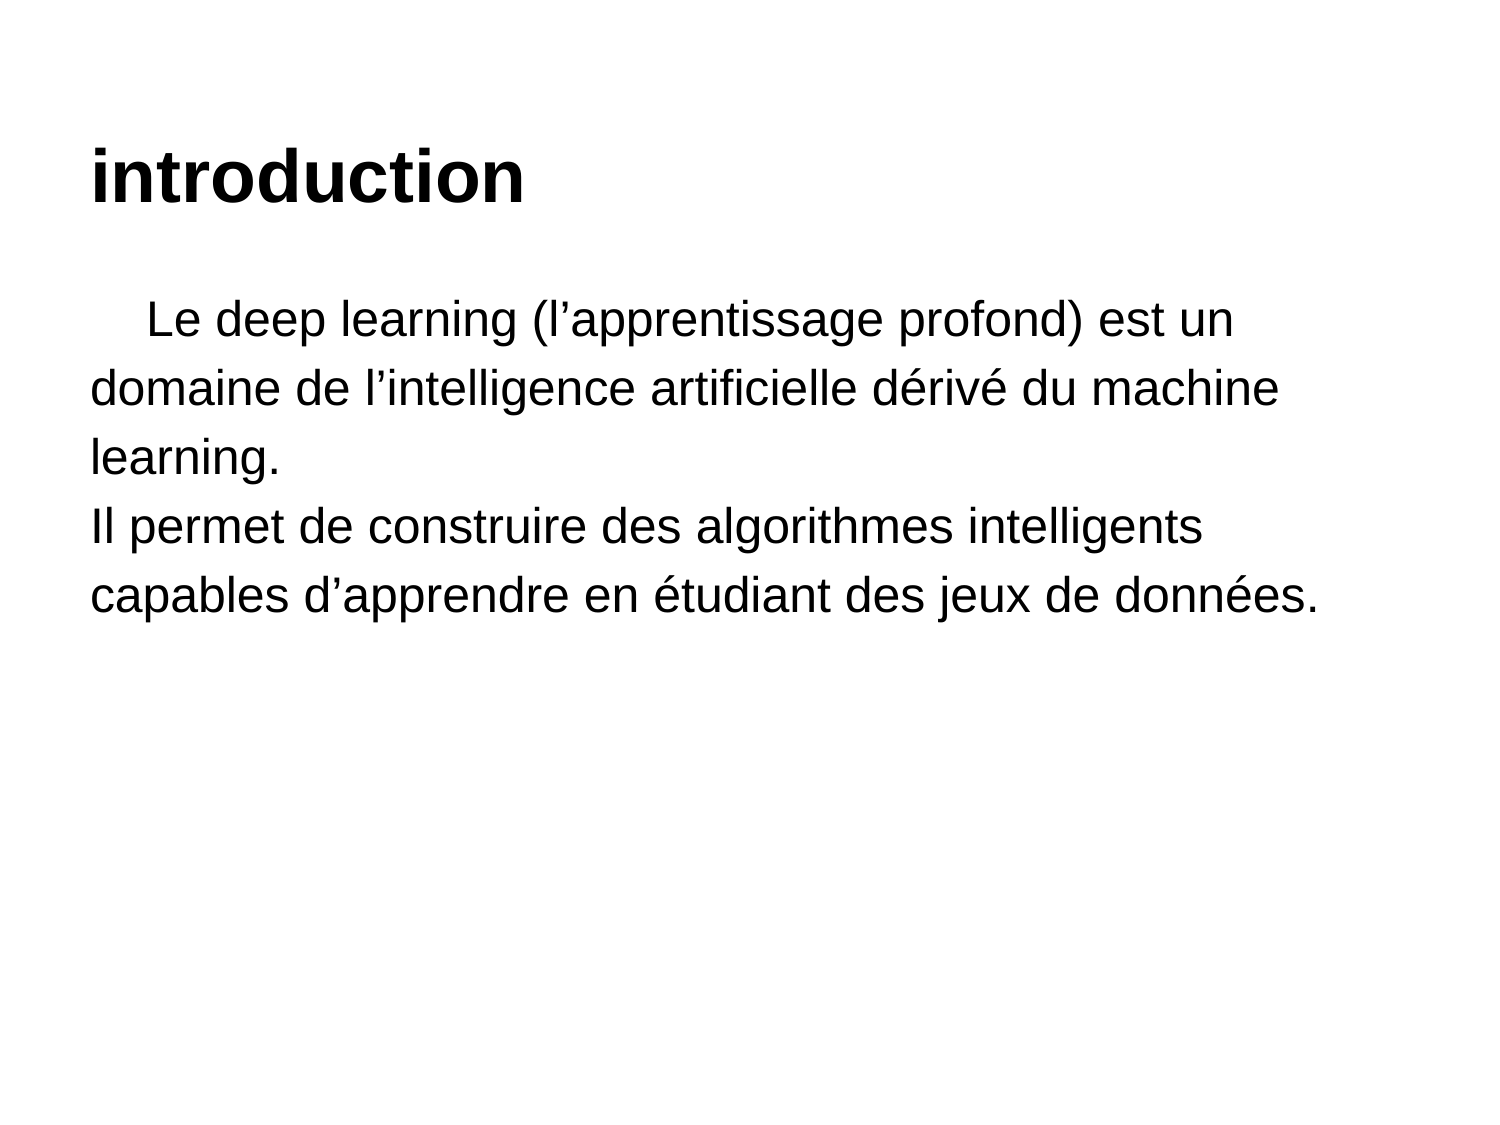

# introduction
 Le deep learning (l’apprentissage profond) est un domaine de l’intelligence artificielle dérivé du machine learning.
Il permet de construire des algorithmes intelligents capables d’apprendre en étudiant des jeux de données.